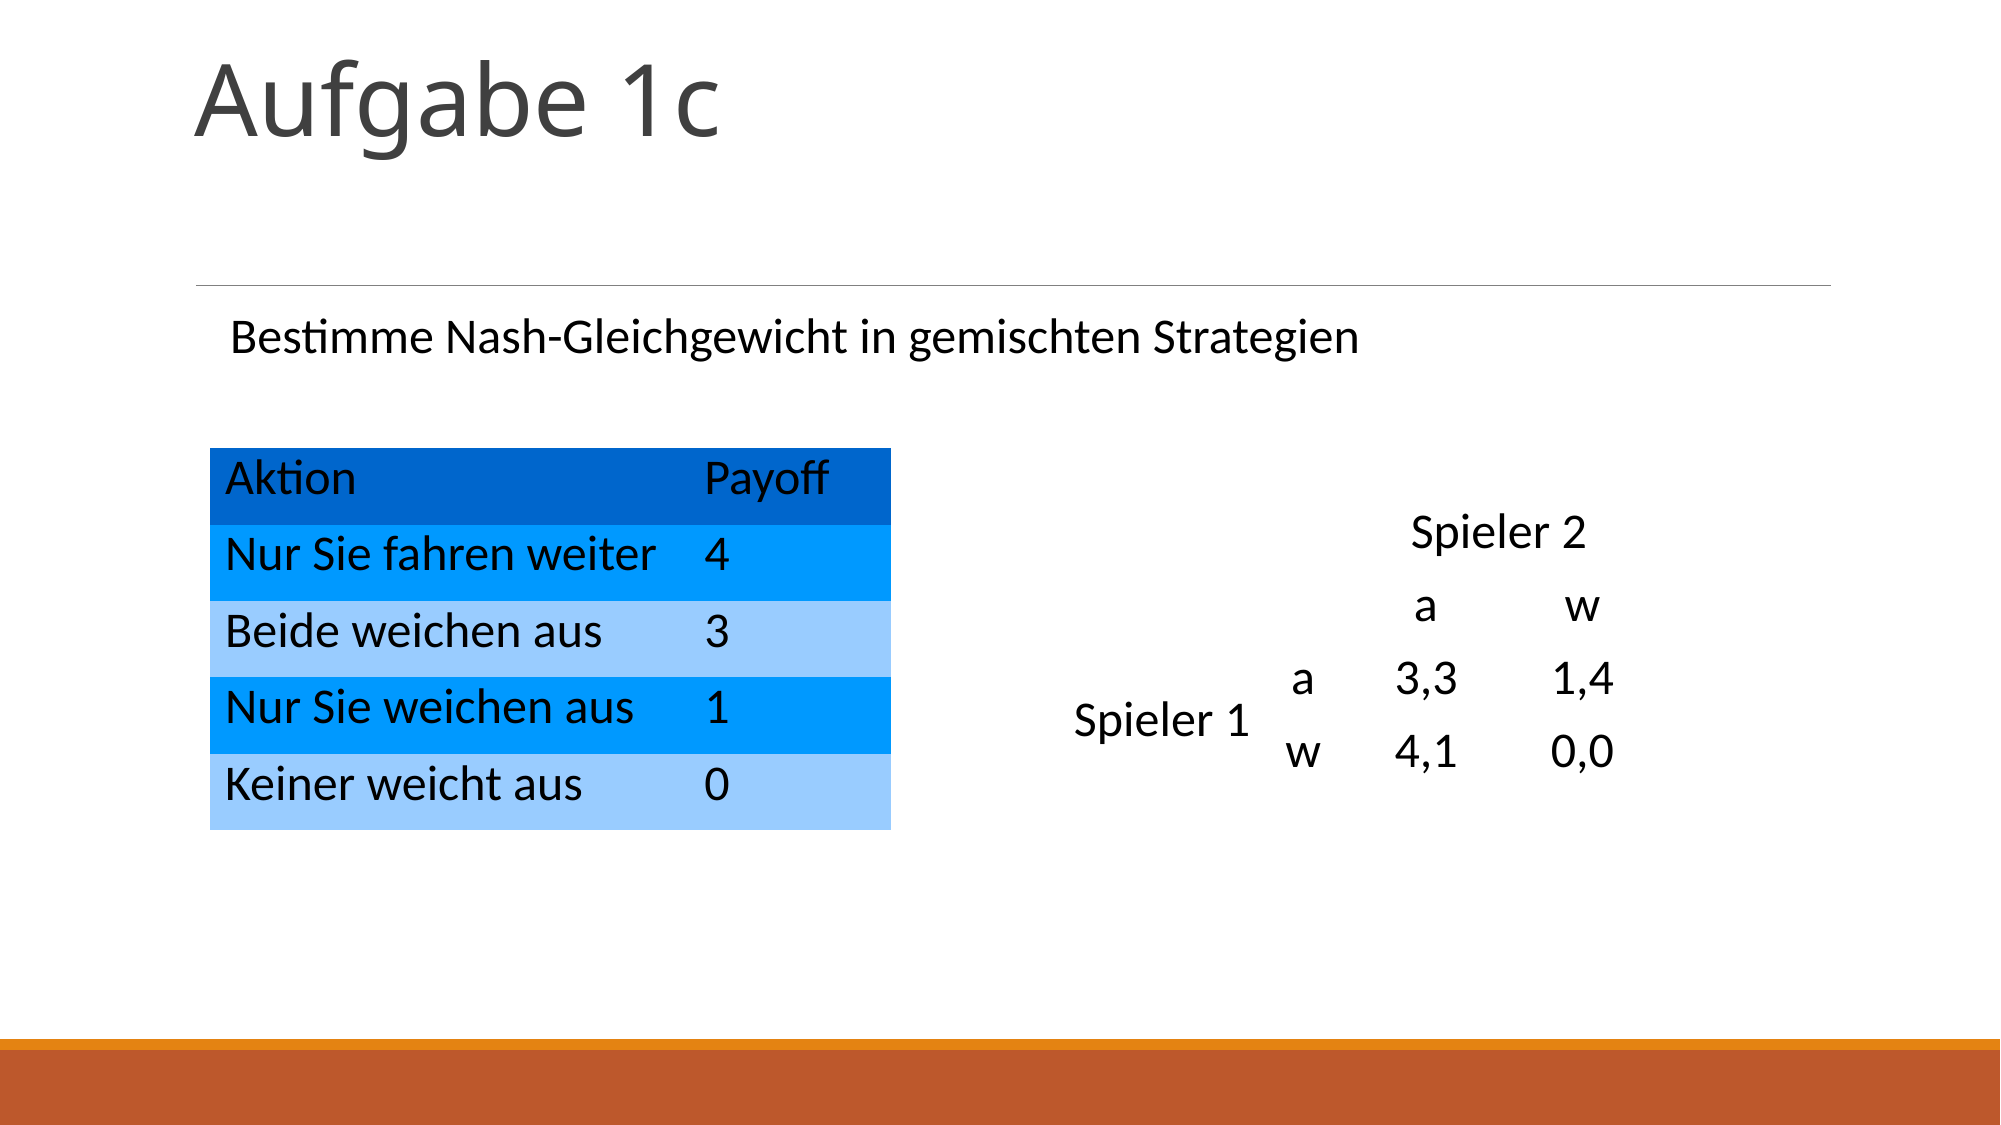

# Aufgabe 1c
Bestimme Nash-Gleichgewicht in gemischten Strategien
| Aktion | Payoff |
| --- | --- |
| Nur Sie fahren weiter | 4 |
| Beide weichen aus | 3 |
| Nur Sie weichen aus | 1 |
| Keiner weicht aus | 0 |
| | | Spieler 2 | |
| --- | --- | --- | --- |
| | | a | w |
| Spieler 1 | a | 3,3 | 1,4 |
| | w | 4,1 | 0,0 |